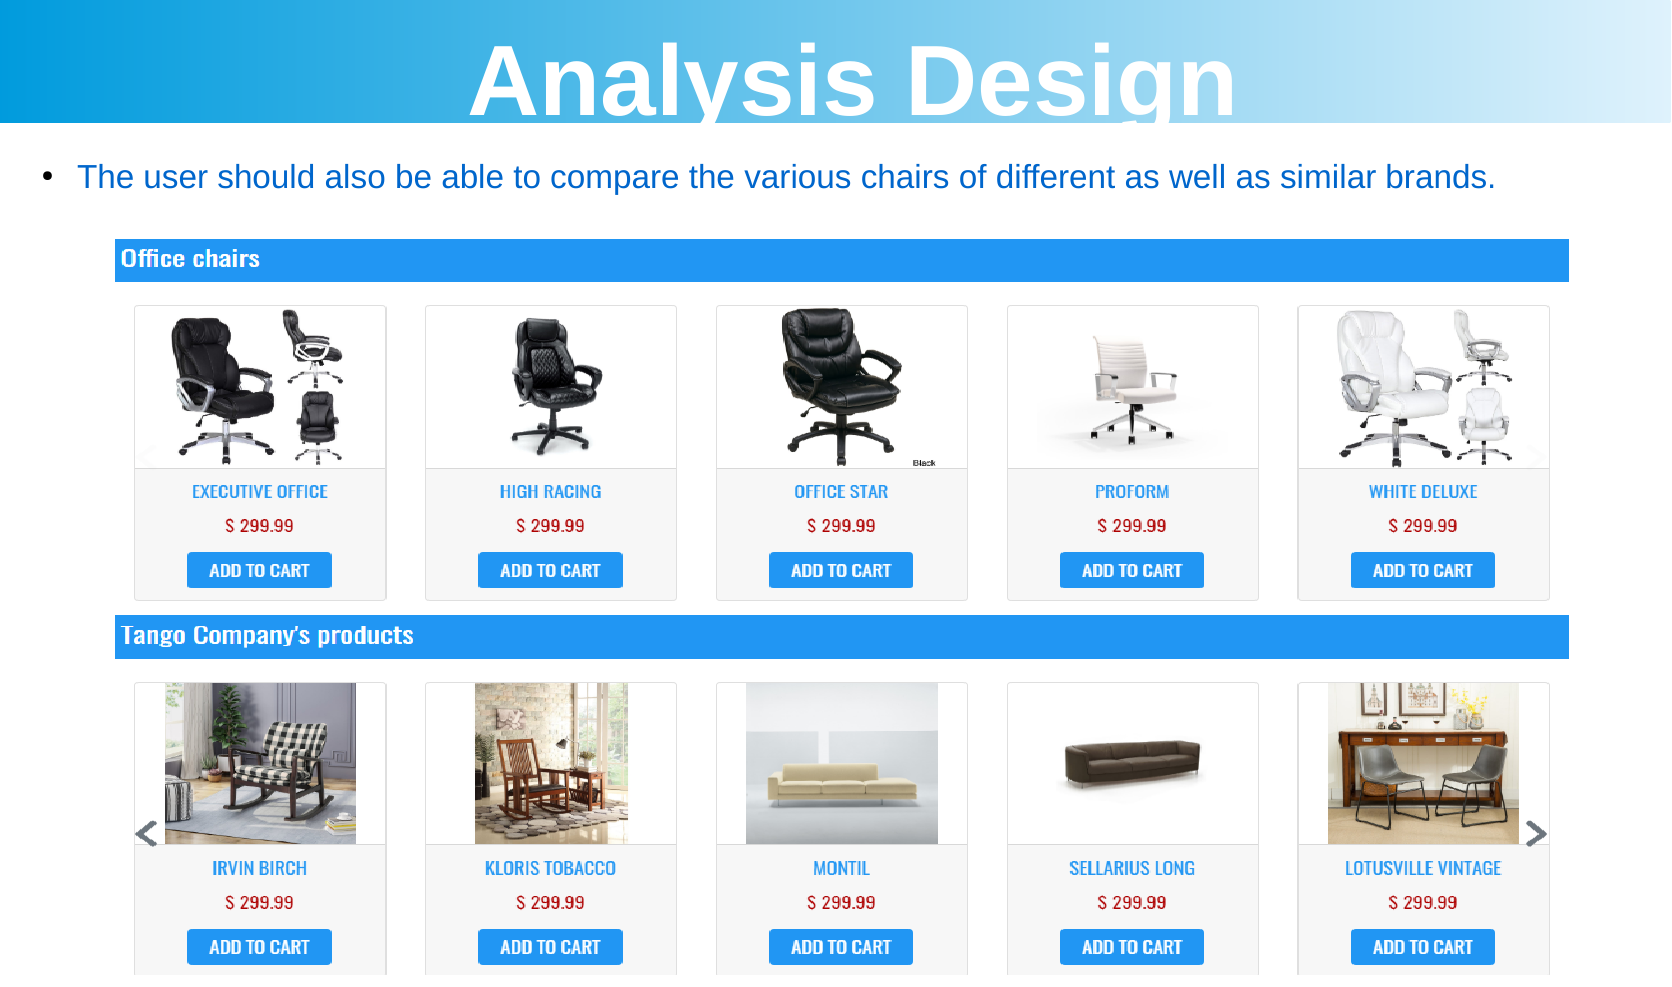

# Analysis Design
The user should also be able to compare the various chairs of different as well as similar brands.